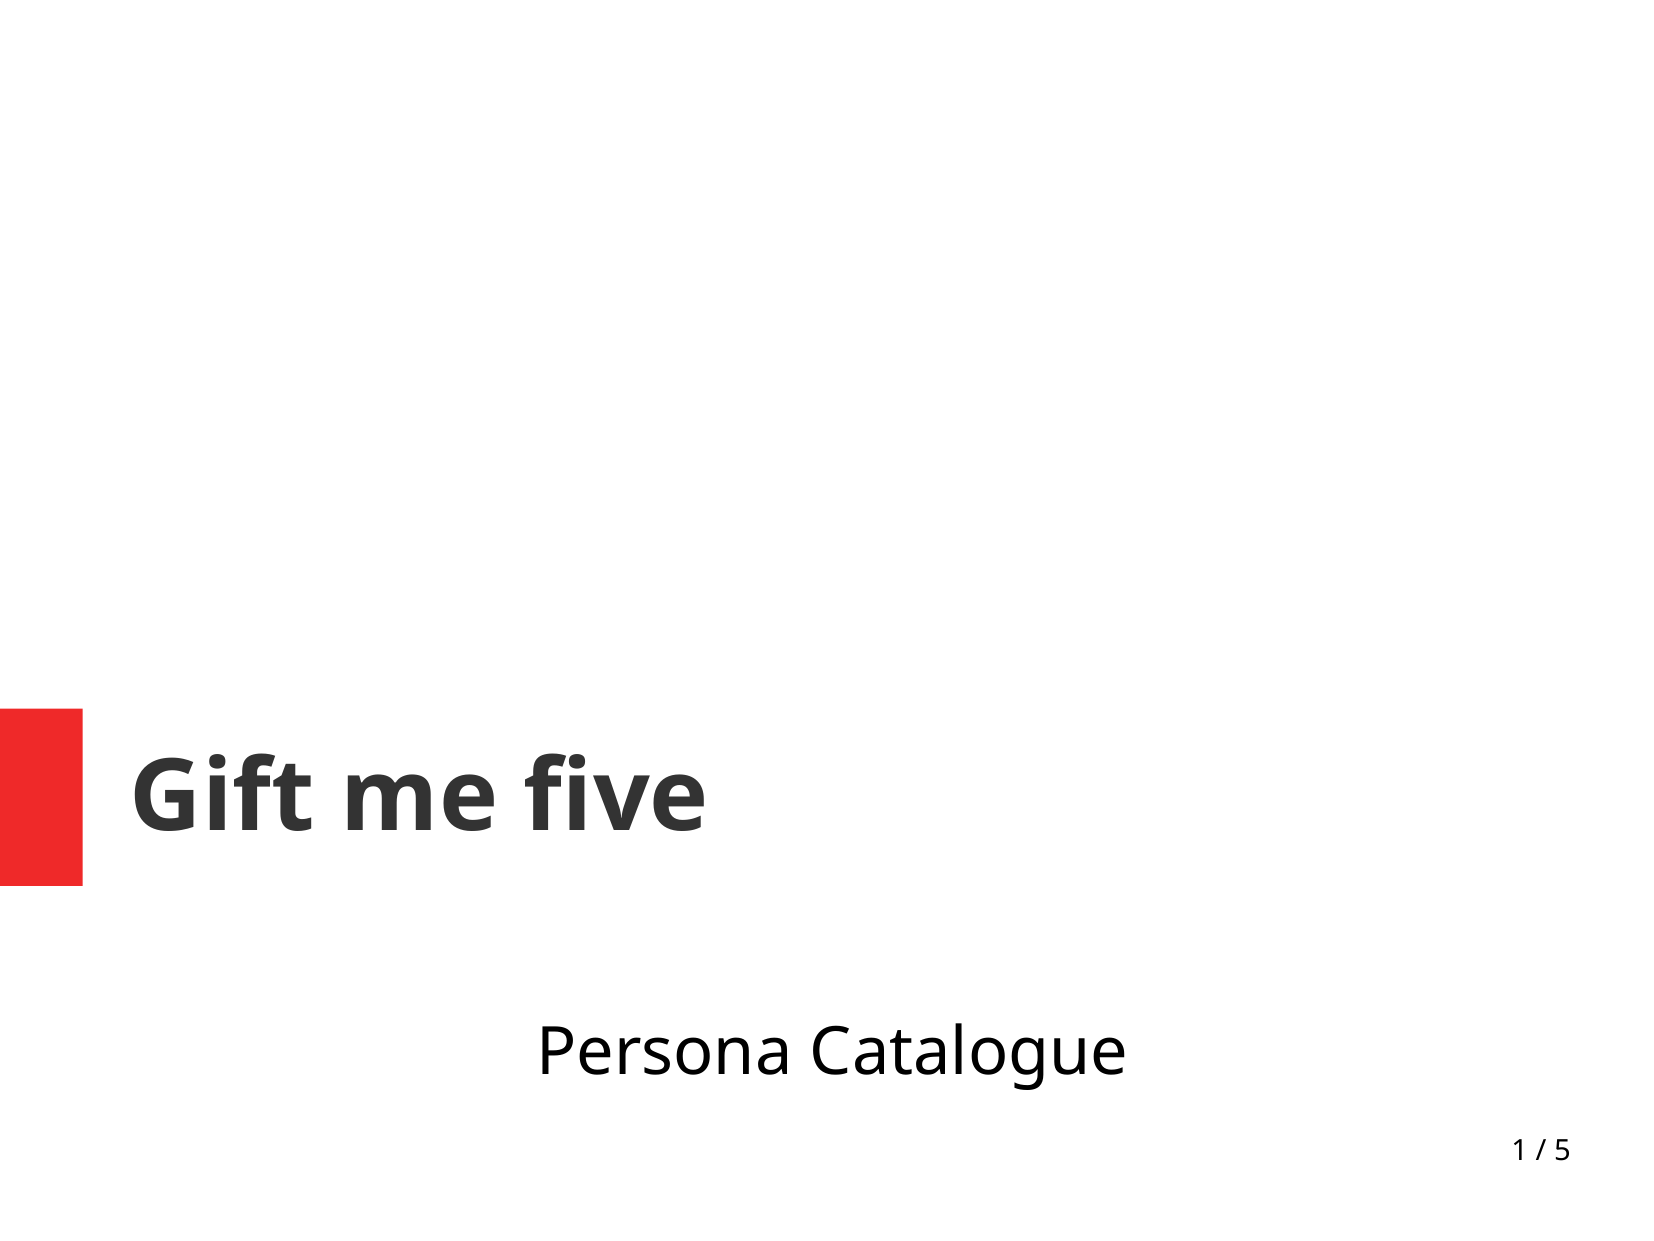

# Gift me five
Persona Catalogue
1